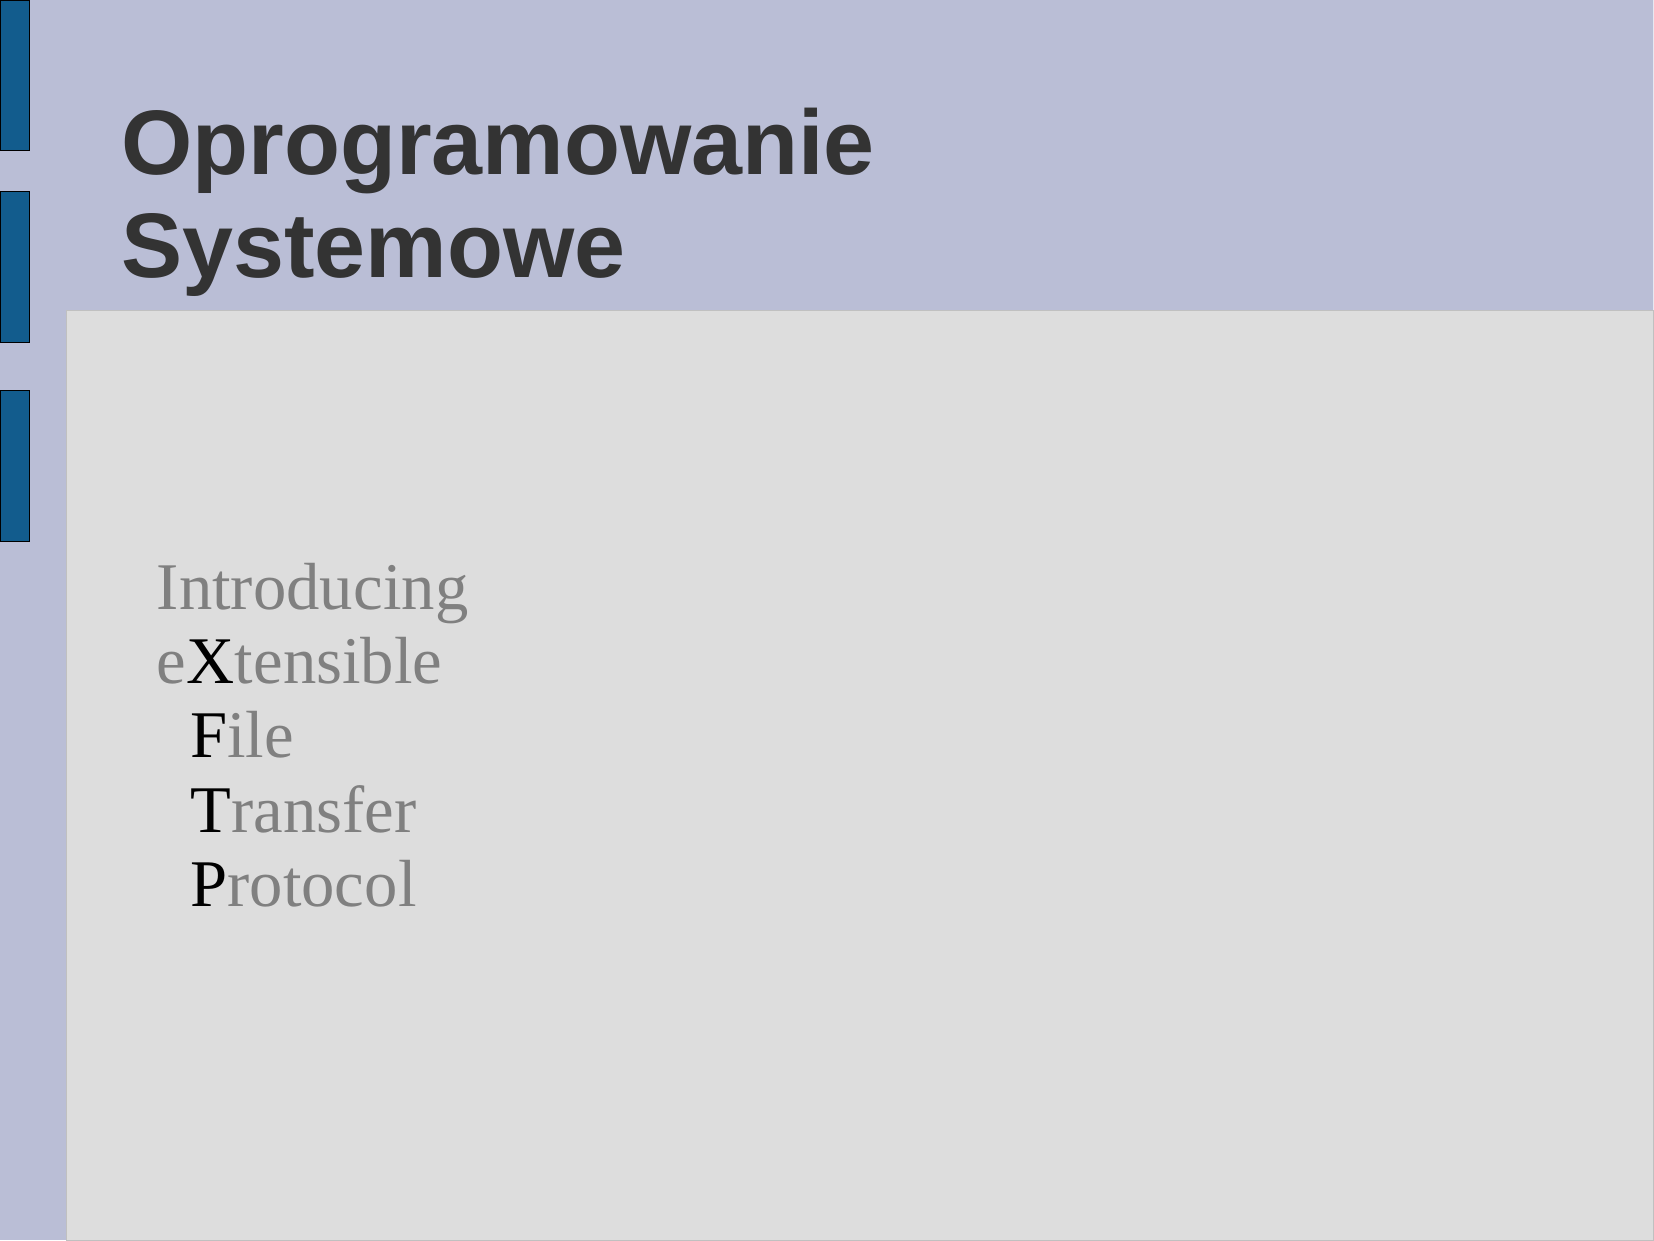

# Oprogramowanie Systemowe
Introducing
eXtensible
 File
 Transfer
 Protocol